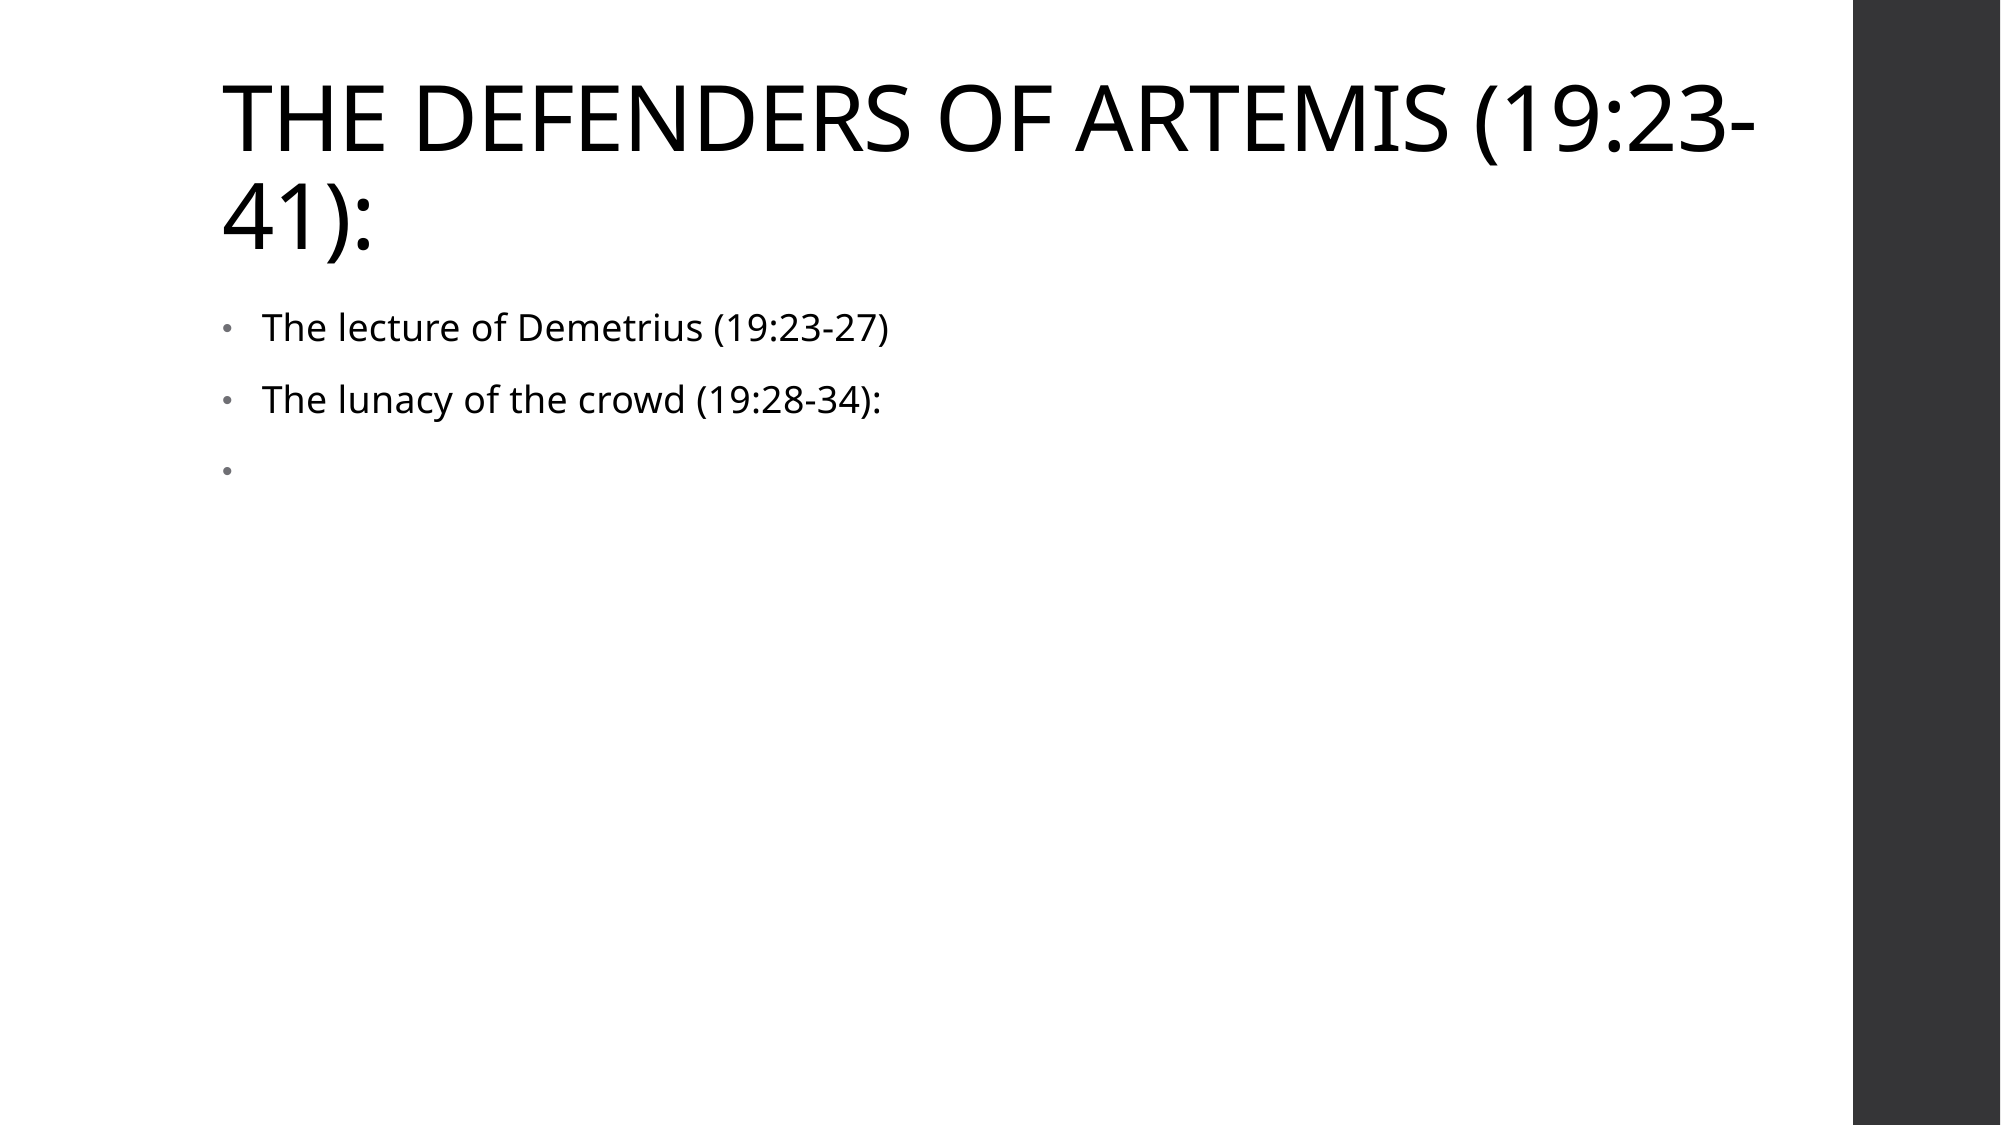

# THE DEFENDERS OF ARTEMIS (19:23-41):
 The lecture of Demetrius (19:23-27)
 The lunacy of the crowd (19:28-34):